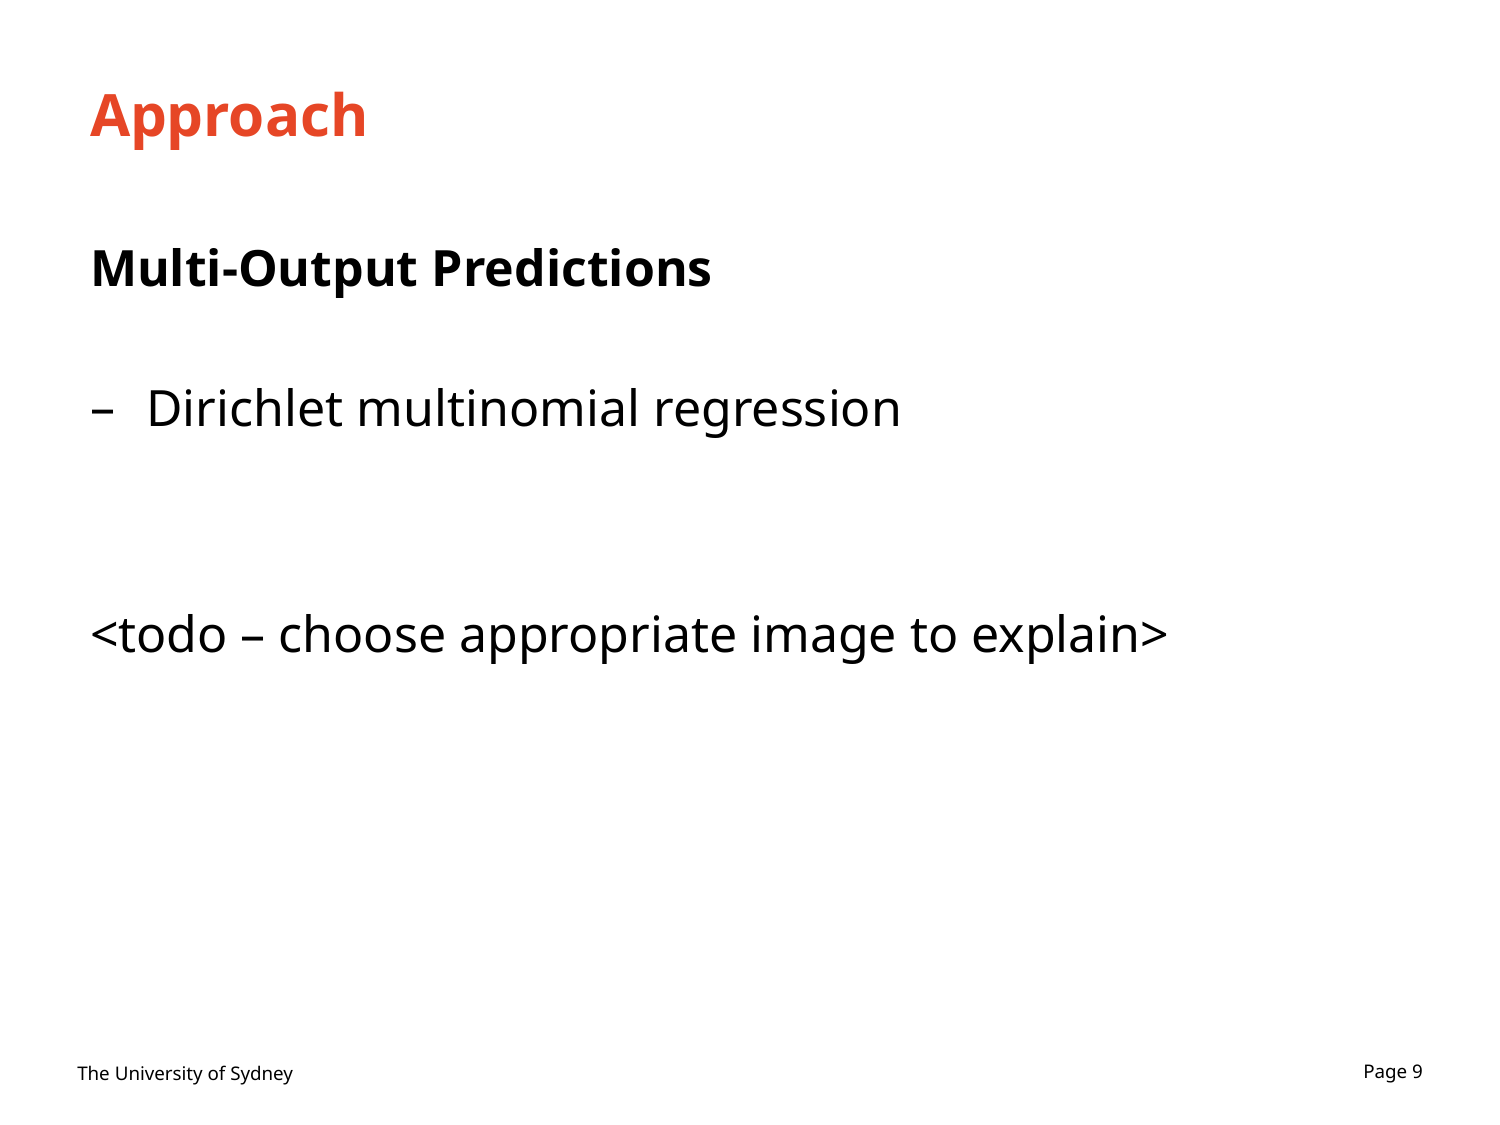

# Approach
Multi-Output Predictions
Dirichlet multinomial regression
<todo – choose appropriate image to explain>